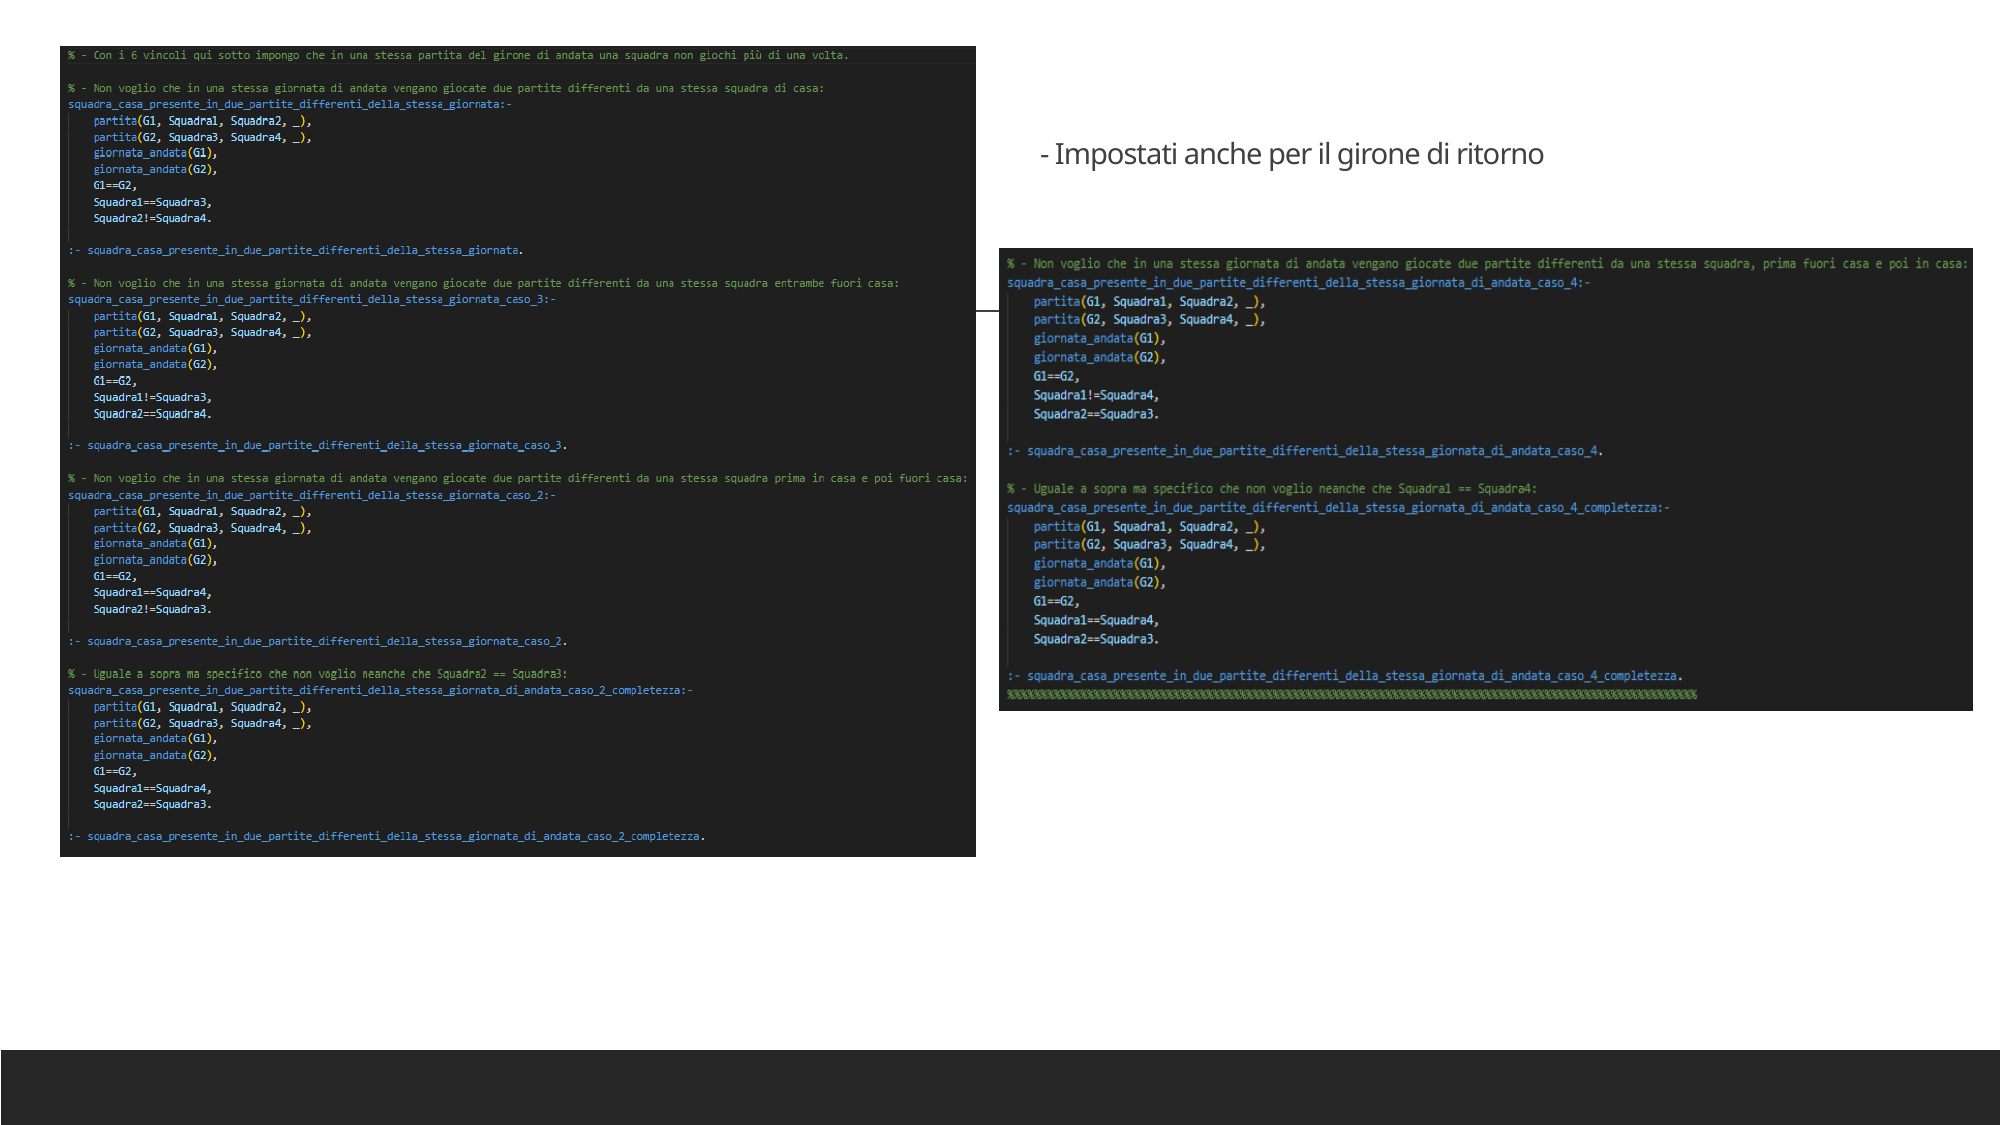

# - Impostati anche per il girone di ritorno